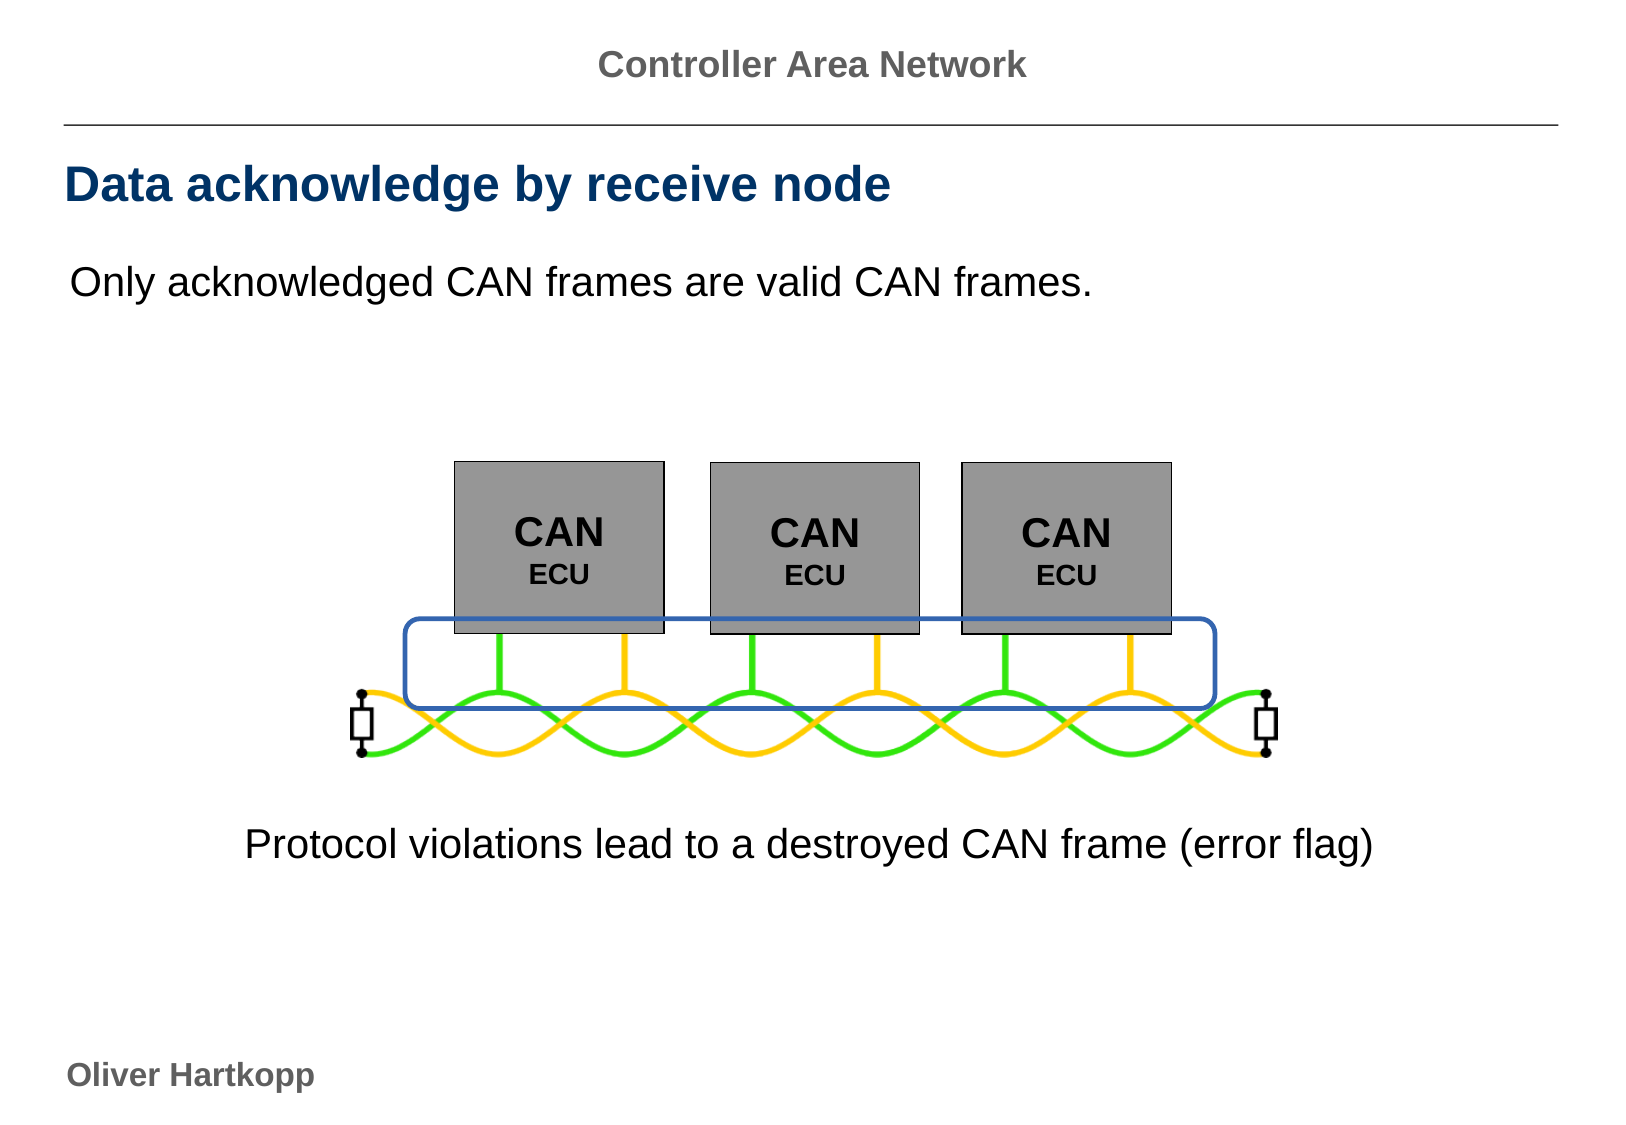

Data acknowledge by receive node
Only acknowledged CAN frames are valid CAN frames.
CAN
ECU
CAN
ECU
CAN
ECU
Protocol violations lead to a destroyed CAN frame (error flag)